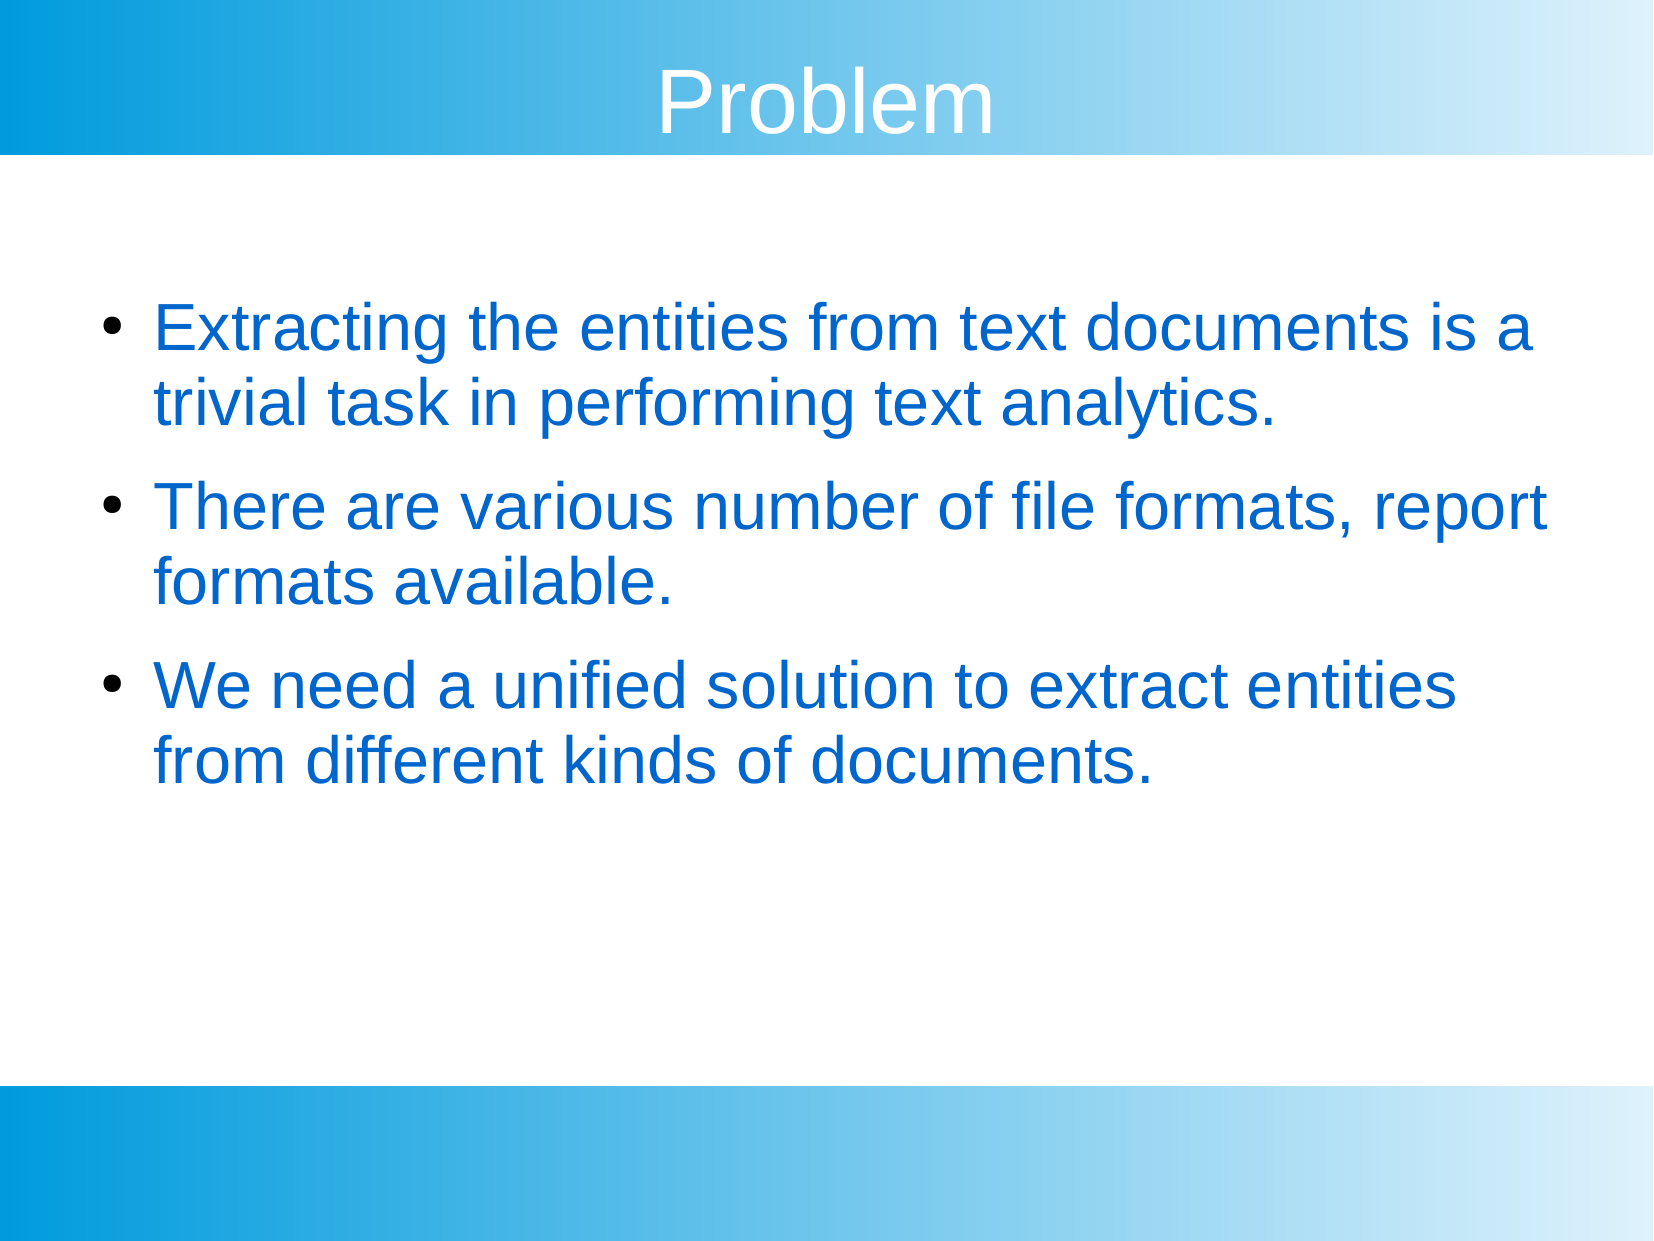

# Problem
Extracting the entities from text documents is a trivial task in performing text analytics.
There are various number of file formats, report formats available.
We need a unified solution to extract entities from different kinds of documents.